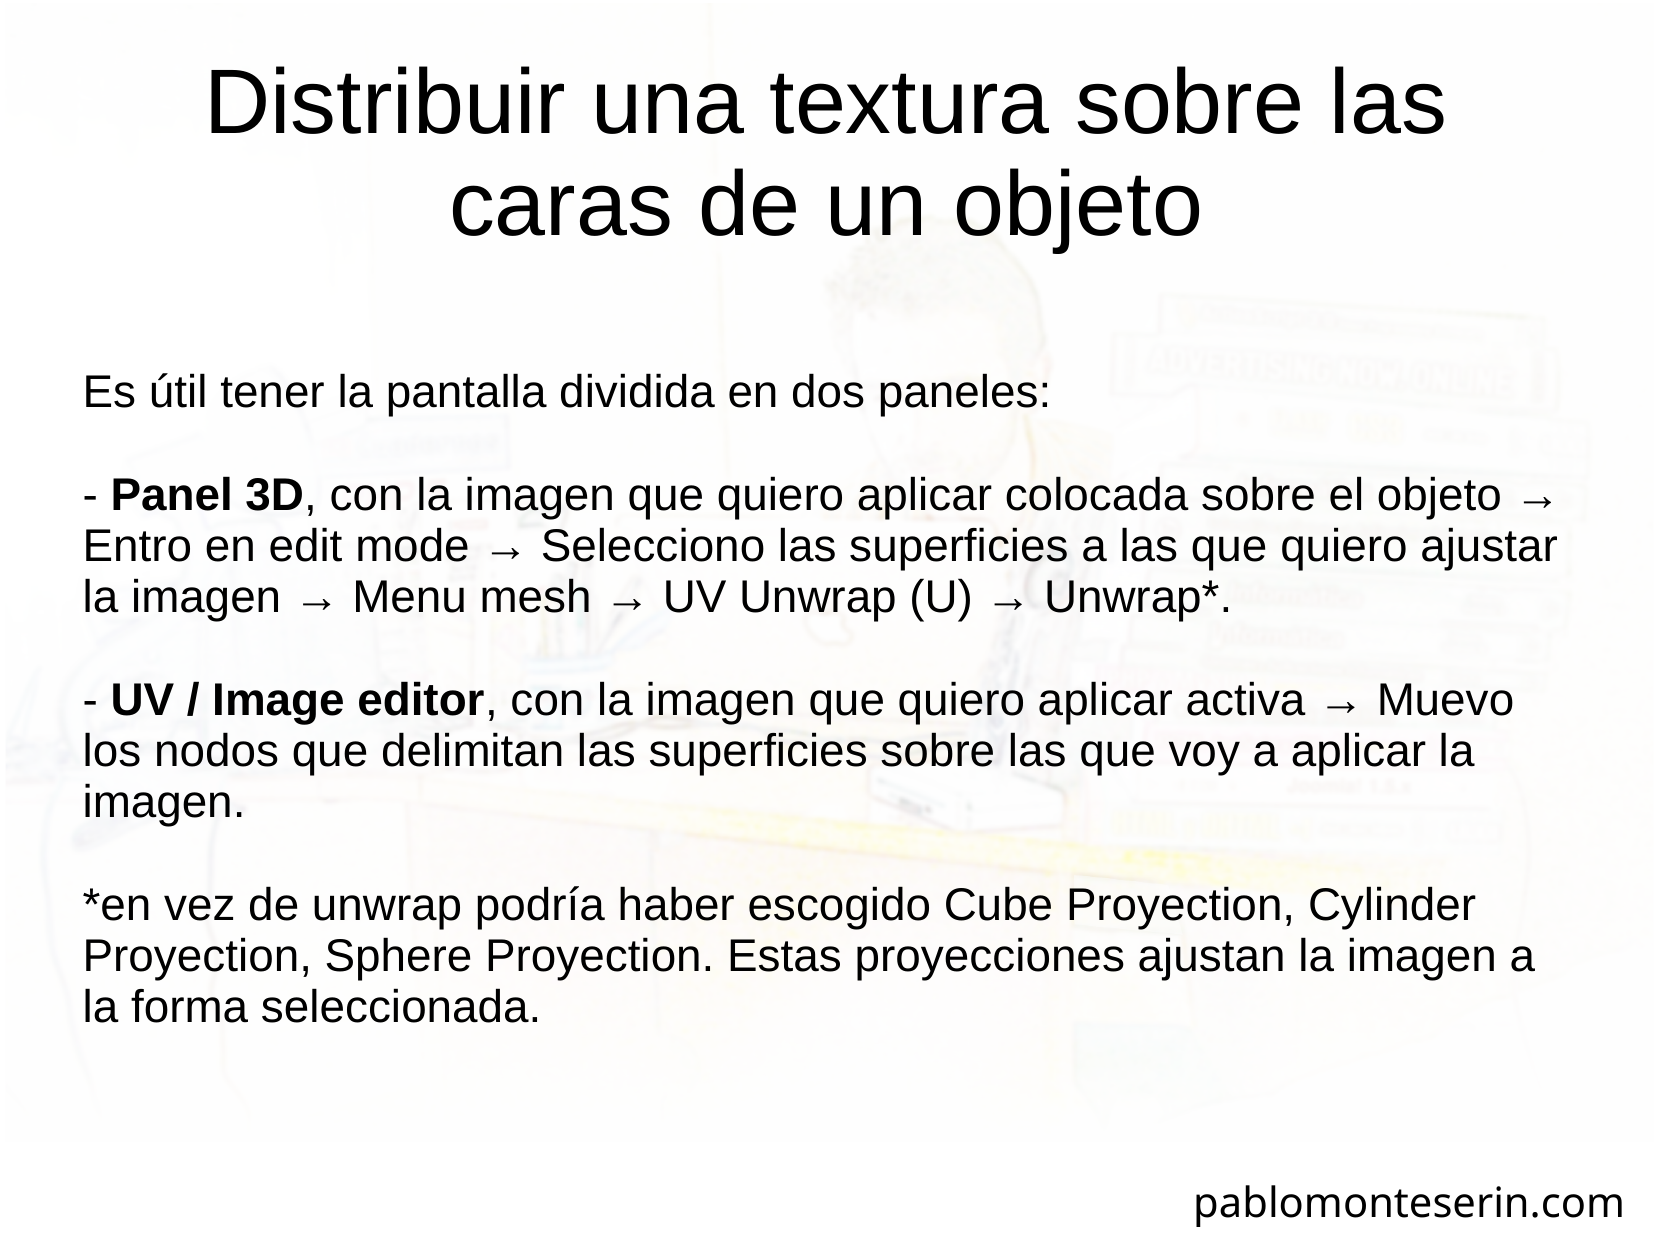

# Distribuir una textura sobre las caras de un objeto
Es útil tener la pantalla dividida en dos paneles:
- Panel 3D, con la imagen que quiero aplicar colocada sobre el objeto → Entro en edit mode → Selecciono las superficies a las que quiero ajustar la imagen → Menu mesh → UV Unwrap (U) → Unwrap*.
- UV / Image editor, con la imagen que quiero aplicar activa → Muevo los nodos que delimitan las superficies sobre las que voy a aplicar la imagen.
*en vez de unwrap podría haber escogido Cube Proyection, Cylinder Proyection, Sphere Proyection. Estas proyecciones ajustan la imagen a la forma seleccionada.